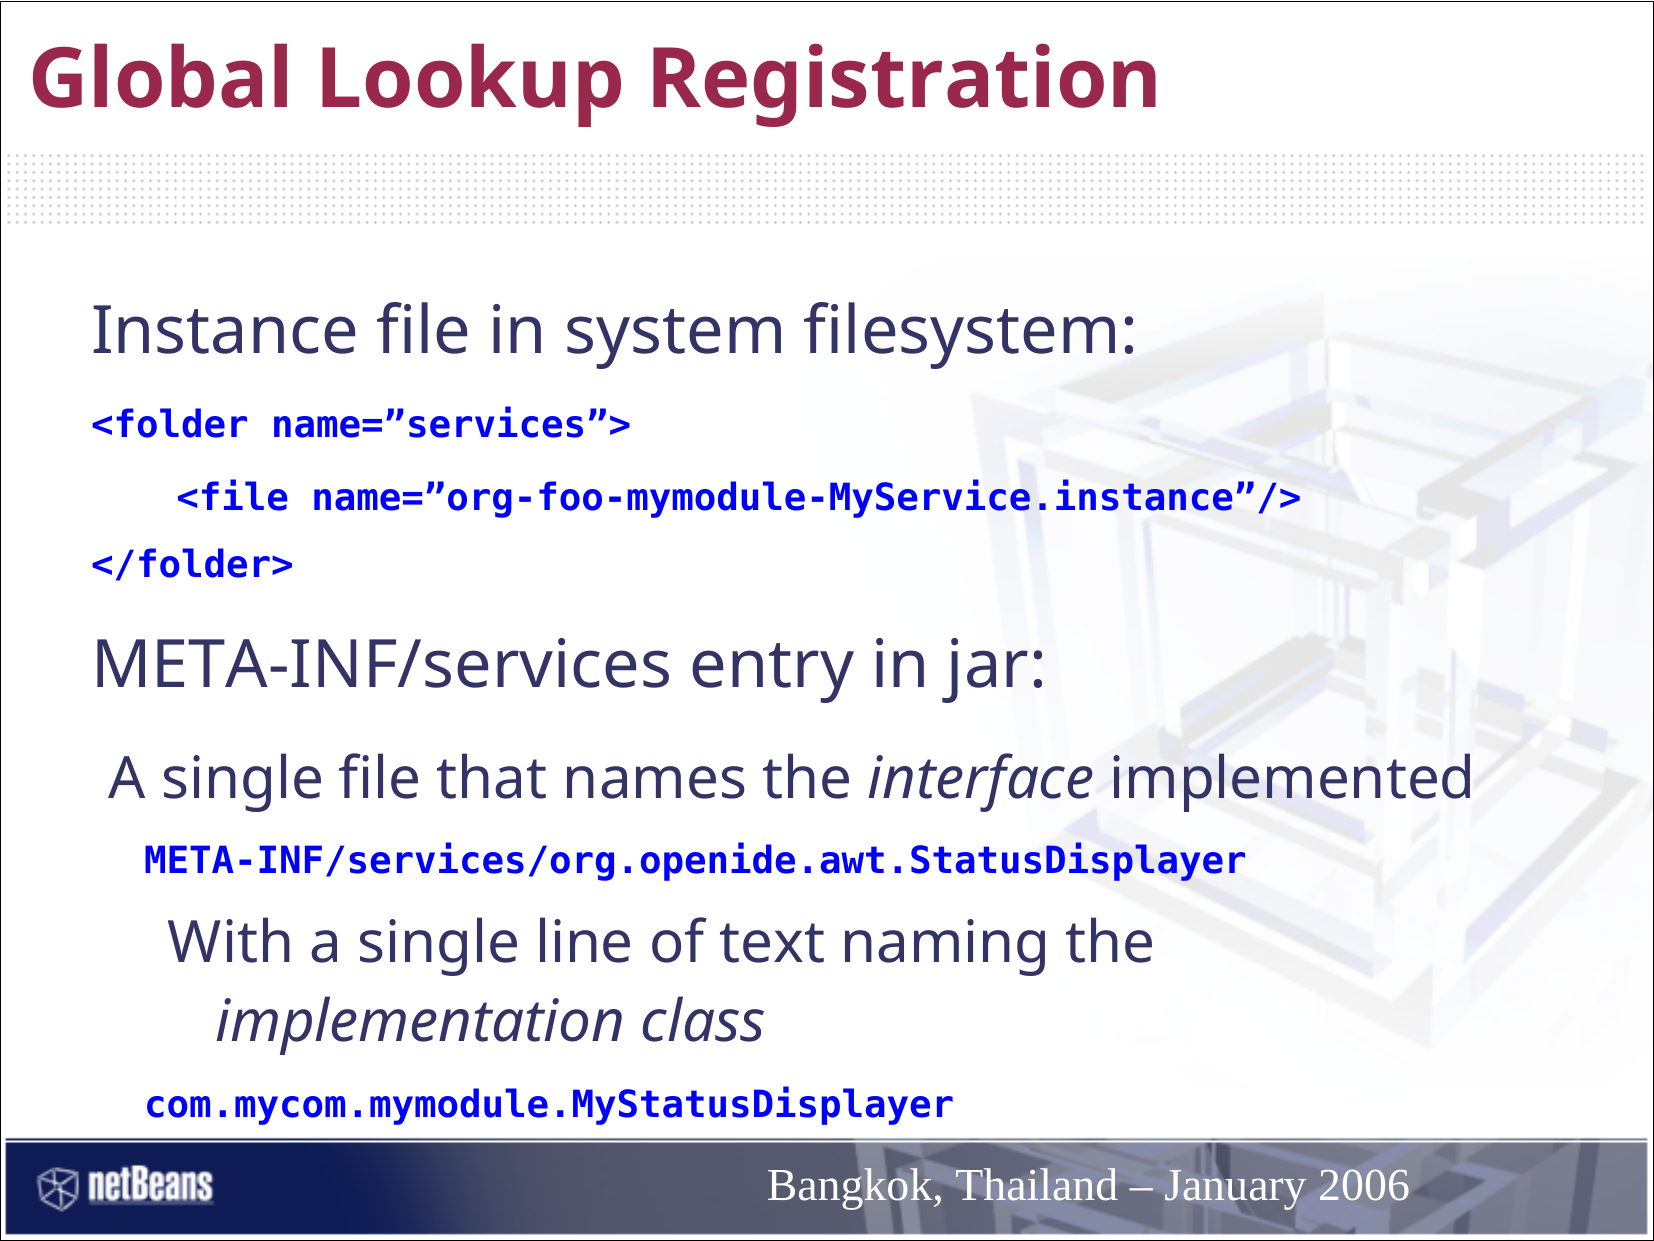

# Global Lookup Registration
Instance file in system filesystem:
<folder name=”services”>
 <file name=”org-foo-mymodule-MyService.instance”/>
</folder>
META-INF/services entry in jar:
A single file that names the interface implemented
META-INF/services/org.openide.awt.StatusDisplayer
With a single line of text naming the implementation class
com.mycom.mymodule.MyStatusDisplayer